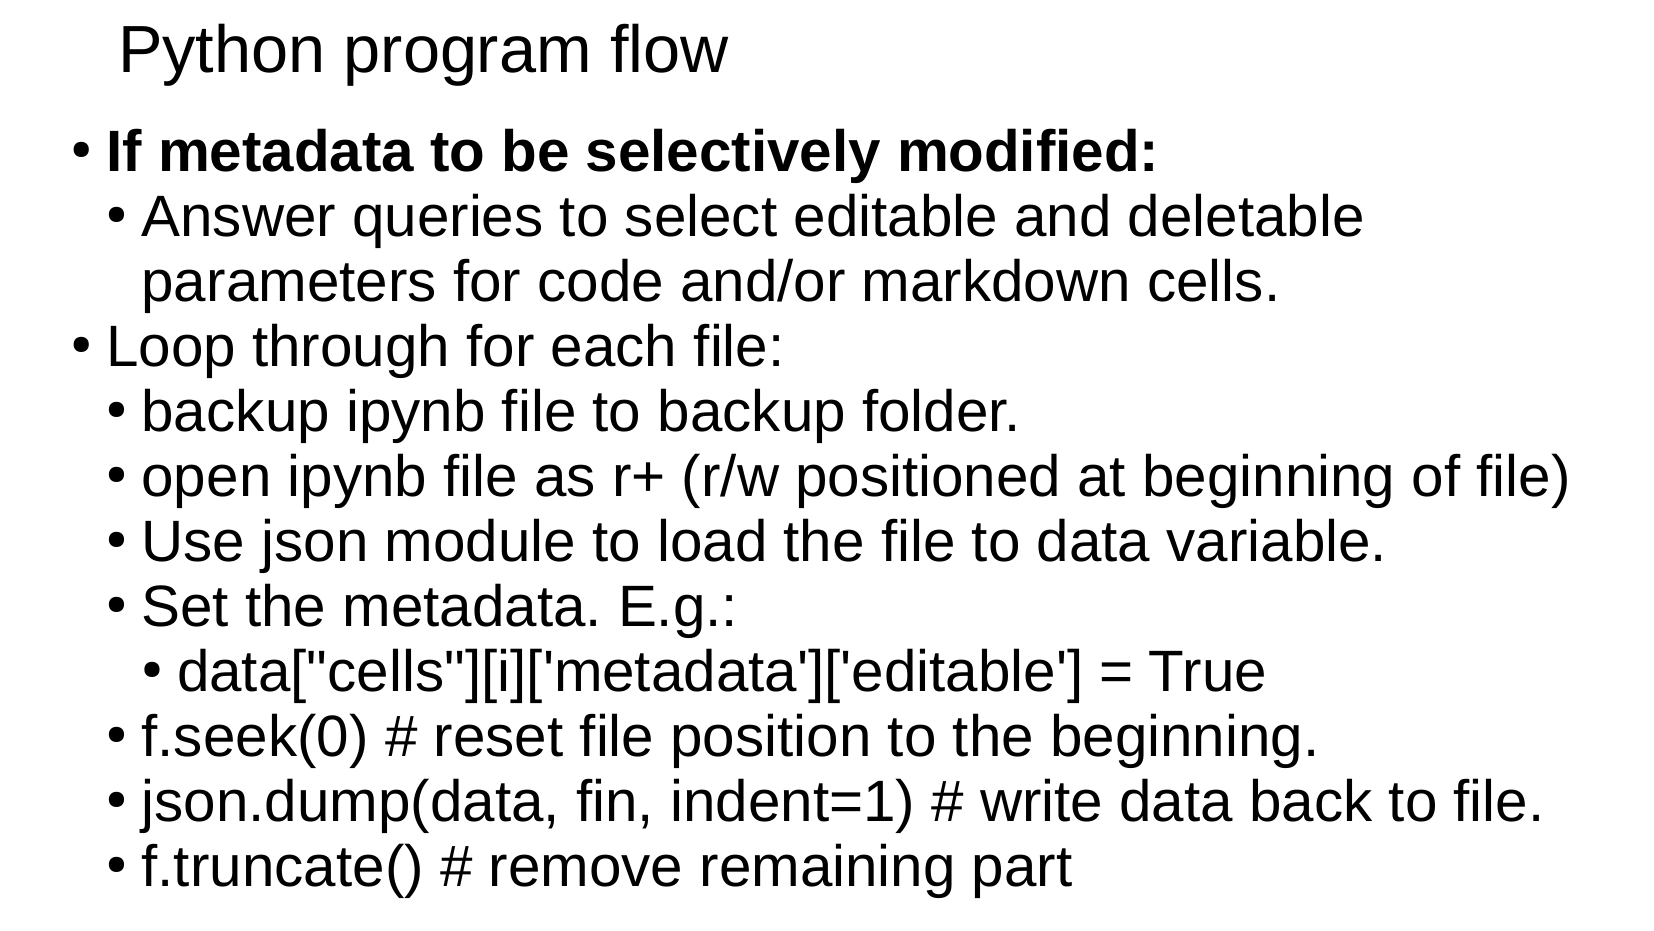

Python program flow
If metadata to be selectively modified:
Answer queries to select editable and deletable parameters for code and/or markdown cells.
Loop through for each file:
backup ipynb file to backup folder.
open ipynb file as r+ (r/w positioned at beginning of file)
Use json module to load the file to data variable.
Set the metadata. E.g.:
data["cells"][i]['metadata']['editable'] = True
f.seek(0) # reset file position to the beginning.
json.dump(data, fin, indent=1) # write data back to file.
f.truncate() # remove remaining part